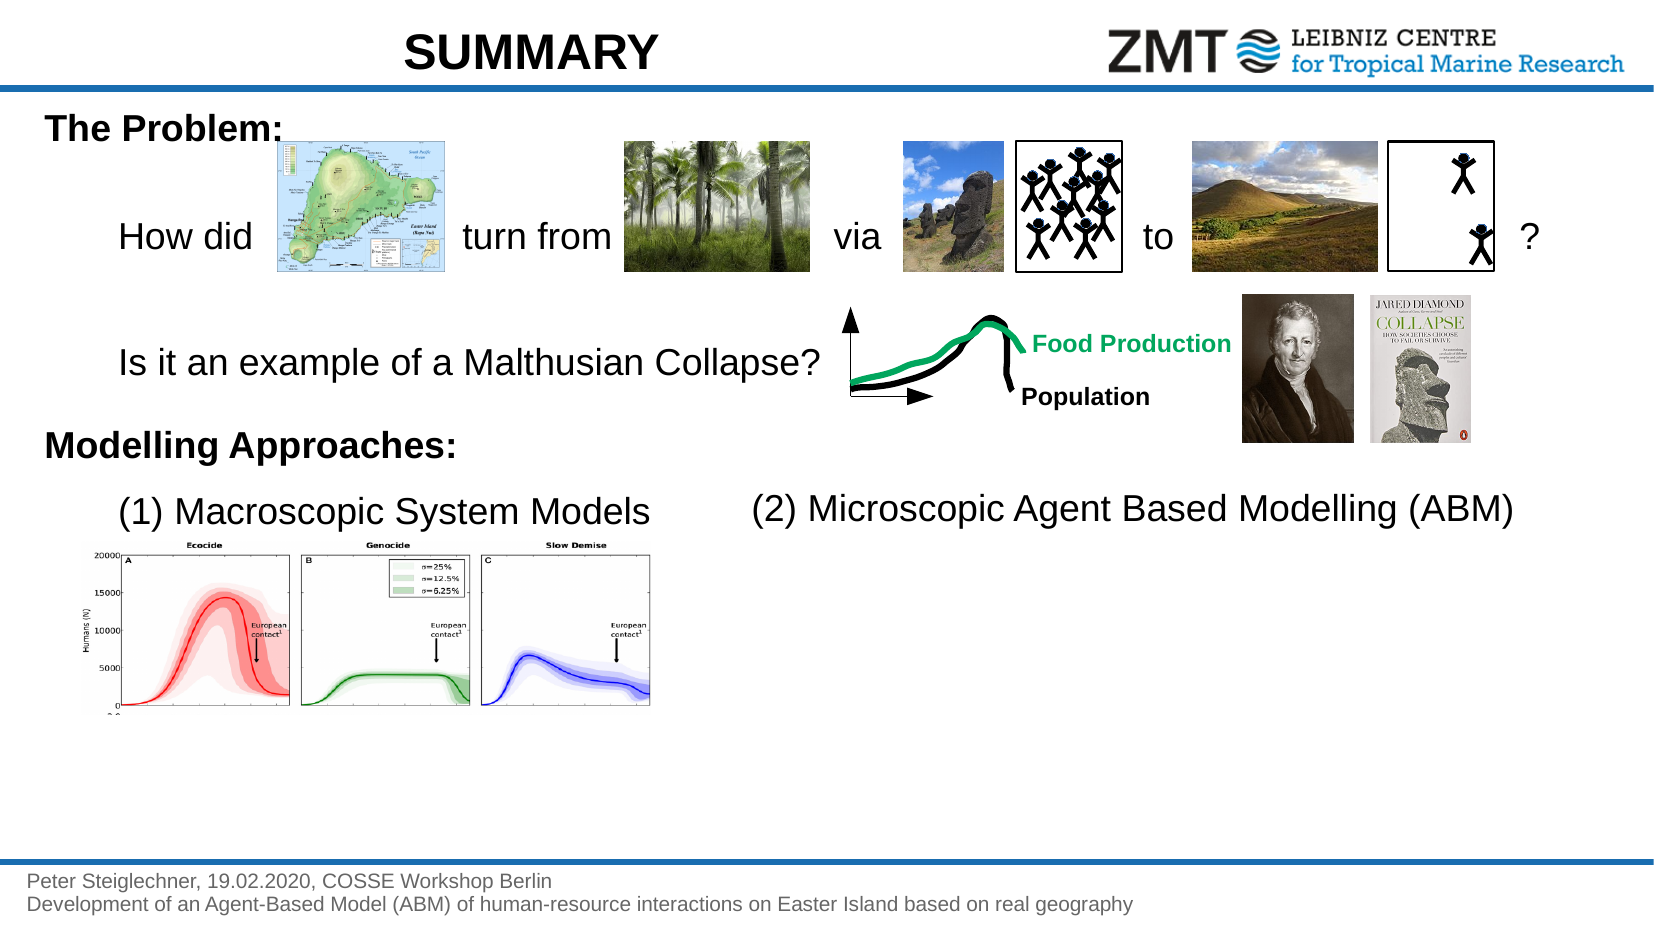

# SUMMARY
The Problem:
	How did turn from 	 via to ?
	Is it an example of a Malthusian Collapse?
Modelling Approaches:
	(1) Macroscopic System Models
Food Production
Population
 (2) Microscopic Agent Based Modelling (ABM)